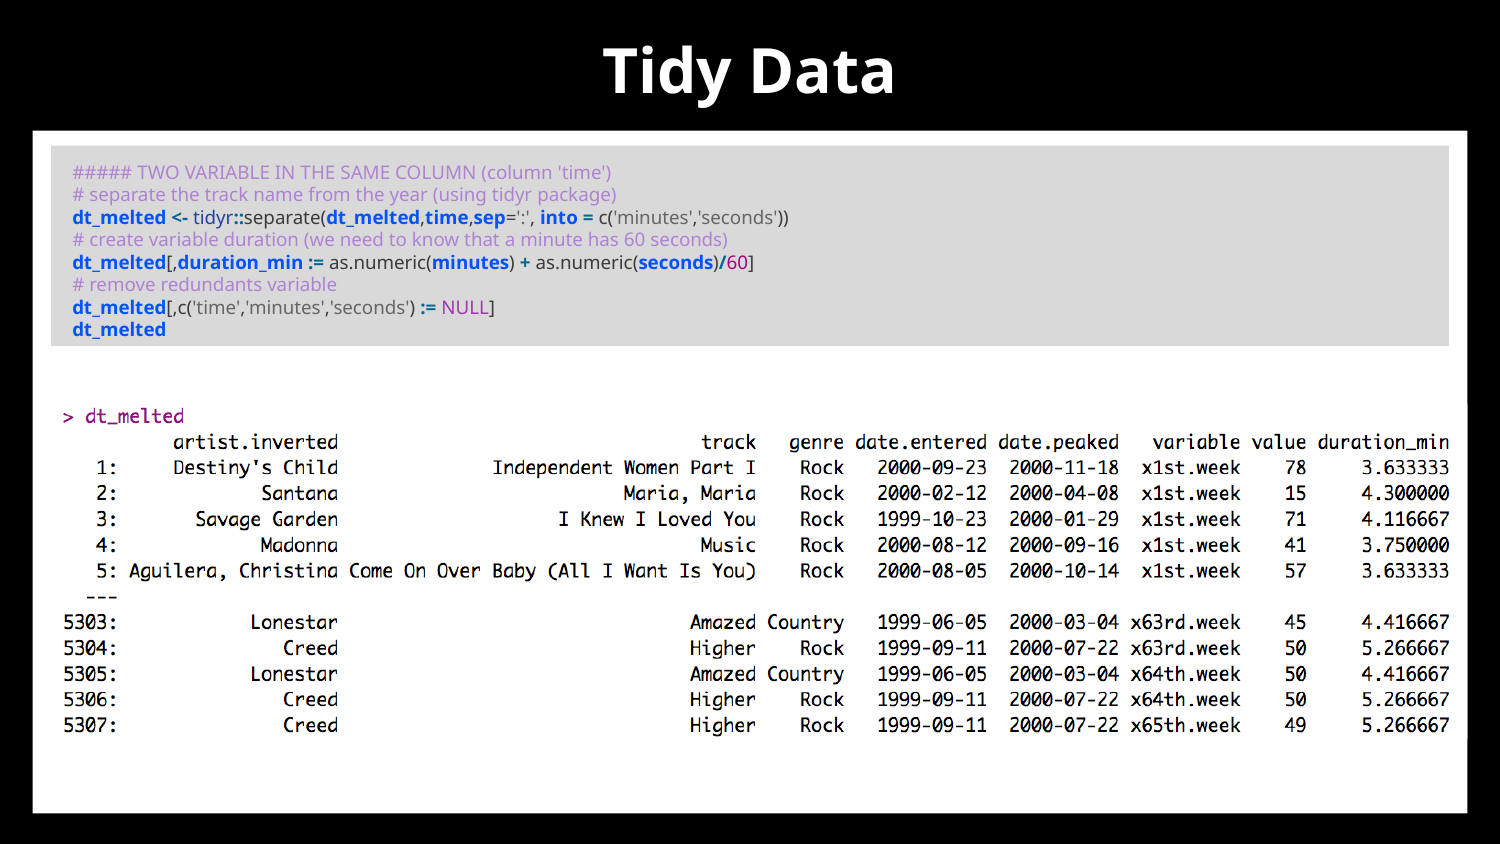

Tidy Data
##### TWO VARIABLE IN THE SAME COLUMN (column 'time') # separate the track name from the year (using tidyr package) dt_melted <- tidyr::separate(dt_melted,time,sep=':', into = c('minutes','seconds')) # create variable duration (we need to know that a minute has 60 seconds) dt_melted[,duration_min := as.numeric(minutes) + as.numeric(seconds)/60] # remove redundants variable dt_melted[,c('time','minutes','seconds') := NULL] dt_melted